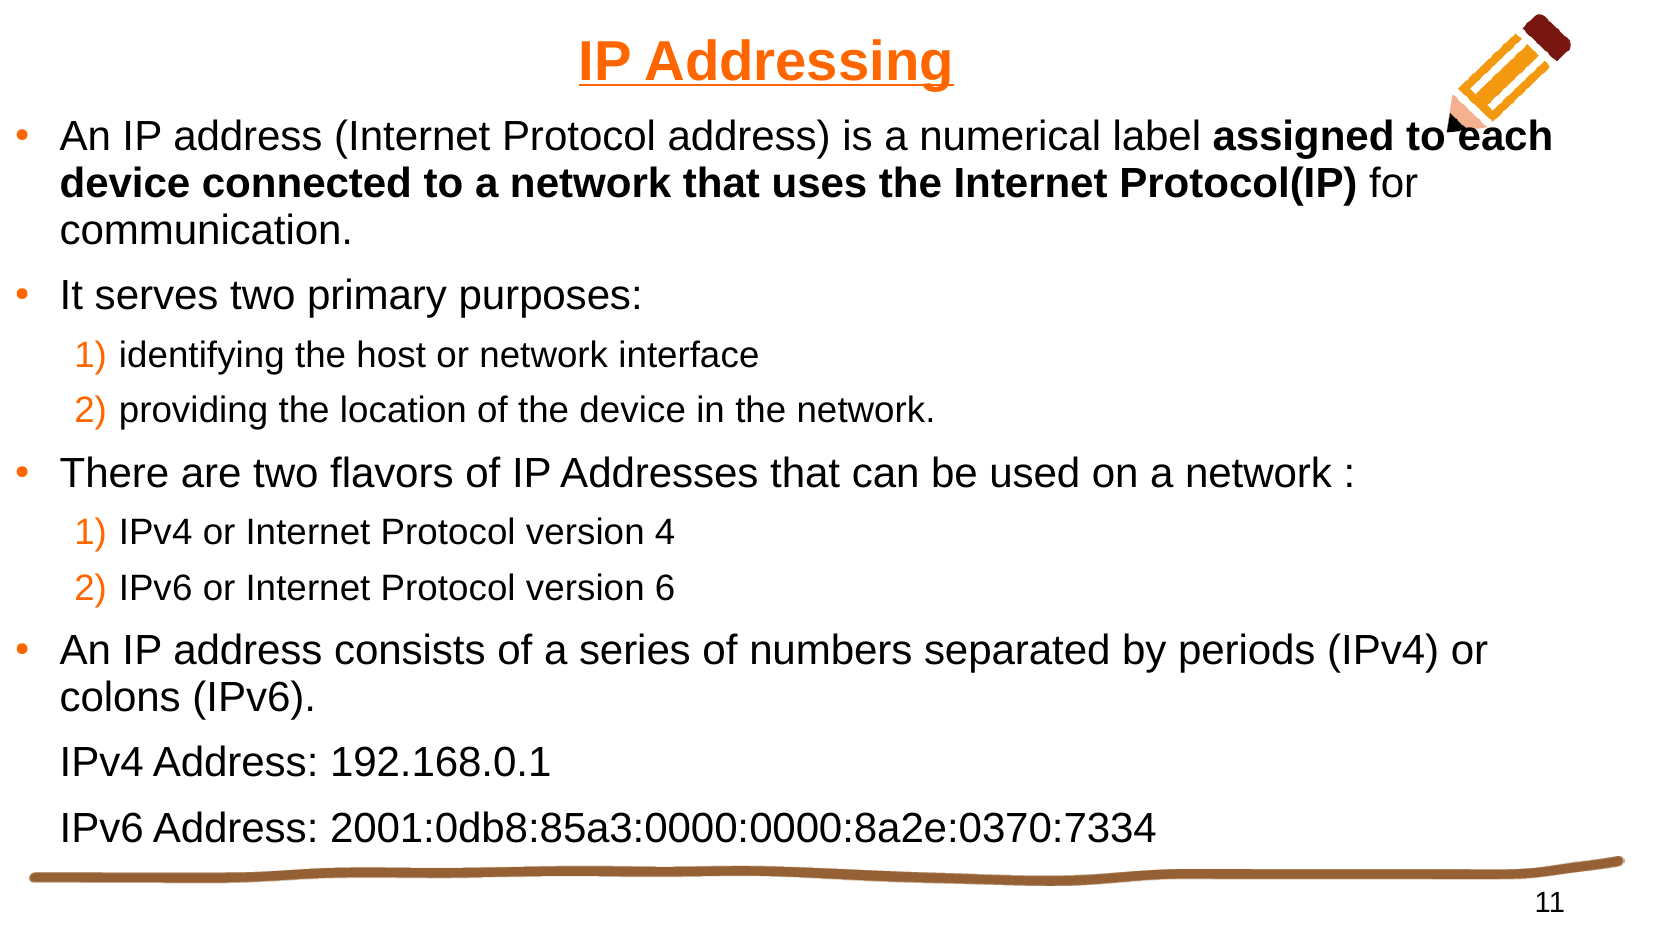

# IP Addressing
An IP address (Internet Protocol address) is a numerical label assigned to each device connected to a network that uses the Internet Protocol(IP) for communication.
It serves two primary purposes:
identifying the host or network interface
providing the location of the device in the network.
There are two flavors of IP Addresses that can be used on a network :
IPv4 or Internet Protocol version 4
IPv6 or Internet Protocol version 6
An IP address consists of a series of numbers separated by periods (IPv4) or colons (IPv6).
IPv4 Address: 192.168.0.1
IPv6 Address: 2001:0db8:85a3:0000:0000:8a2e:0370:7334
11